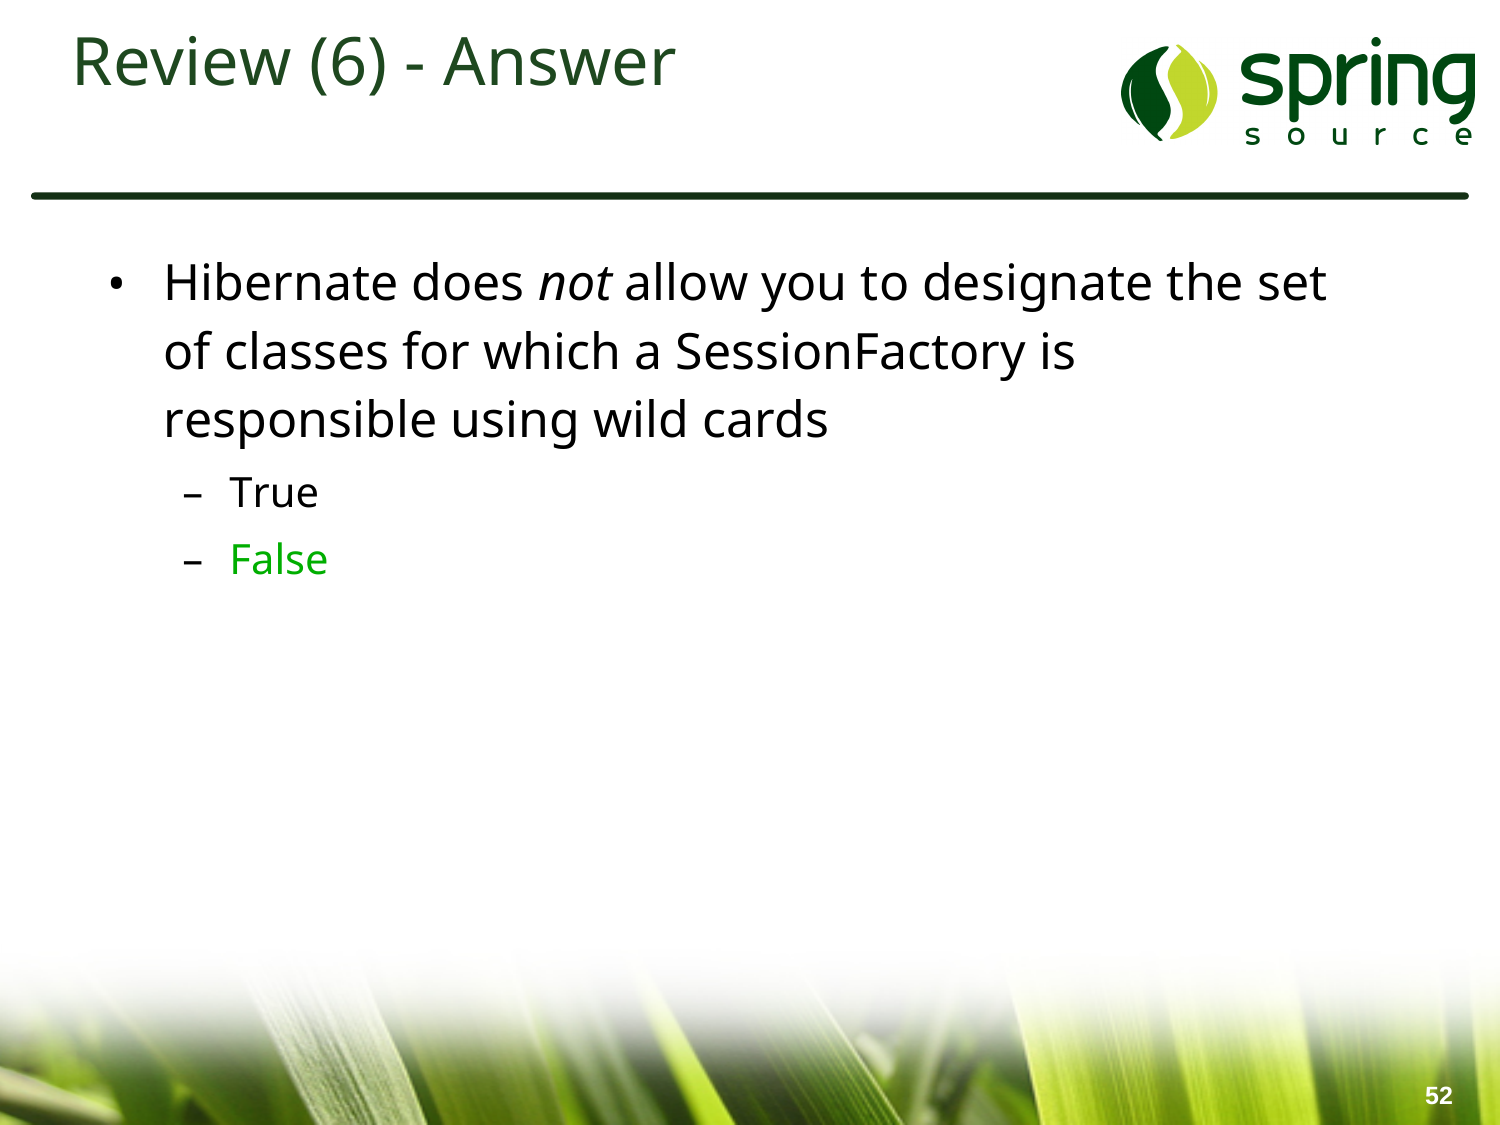

# Review (6) - Answer
Hibernate does not allow you to designate the set of classes for which a SessionFactory is responsible using wild cards
True
False